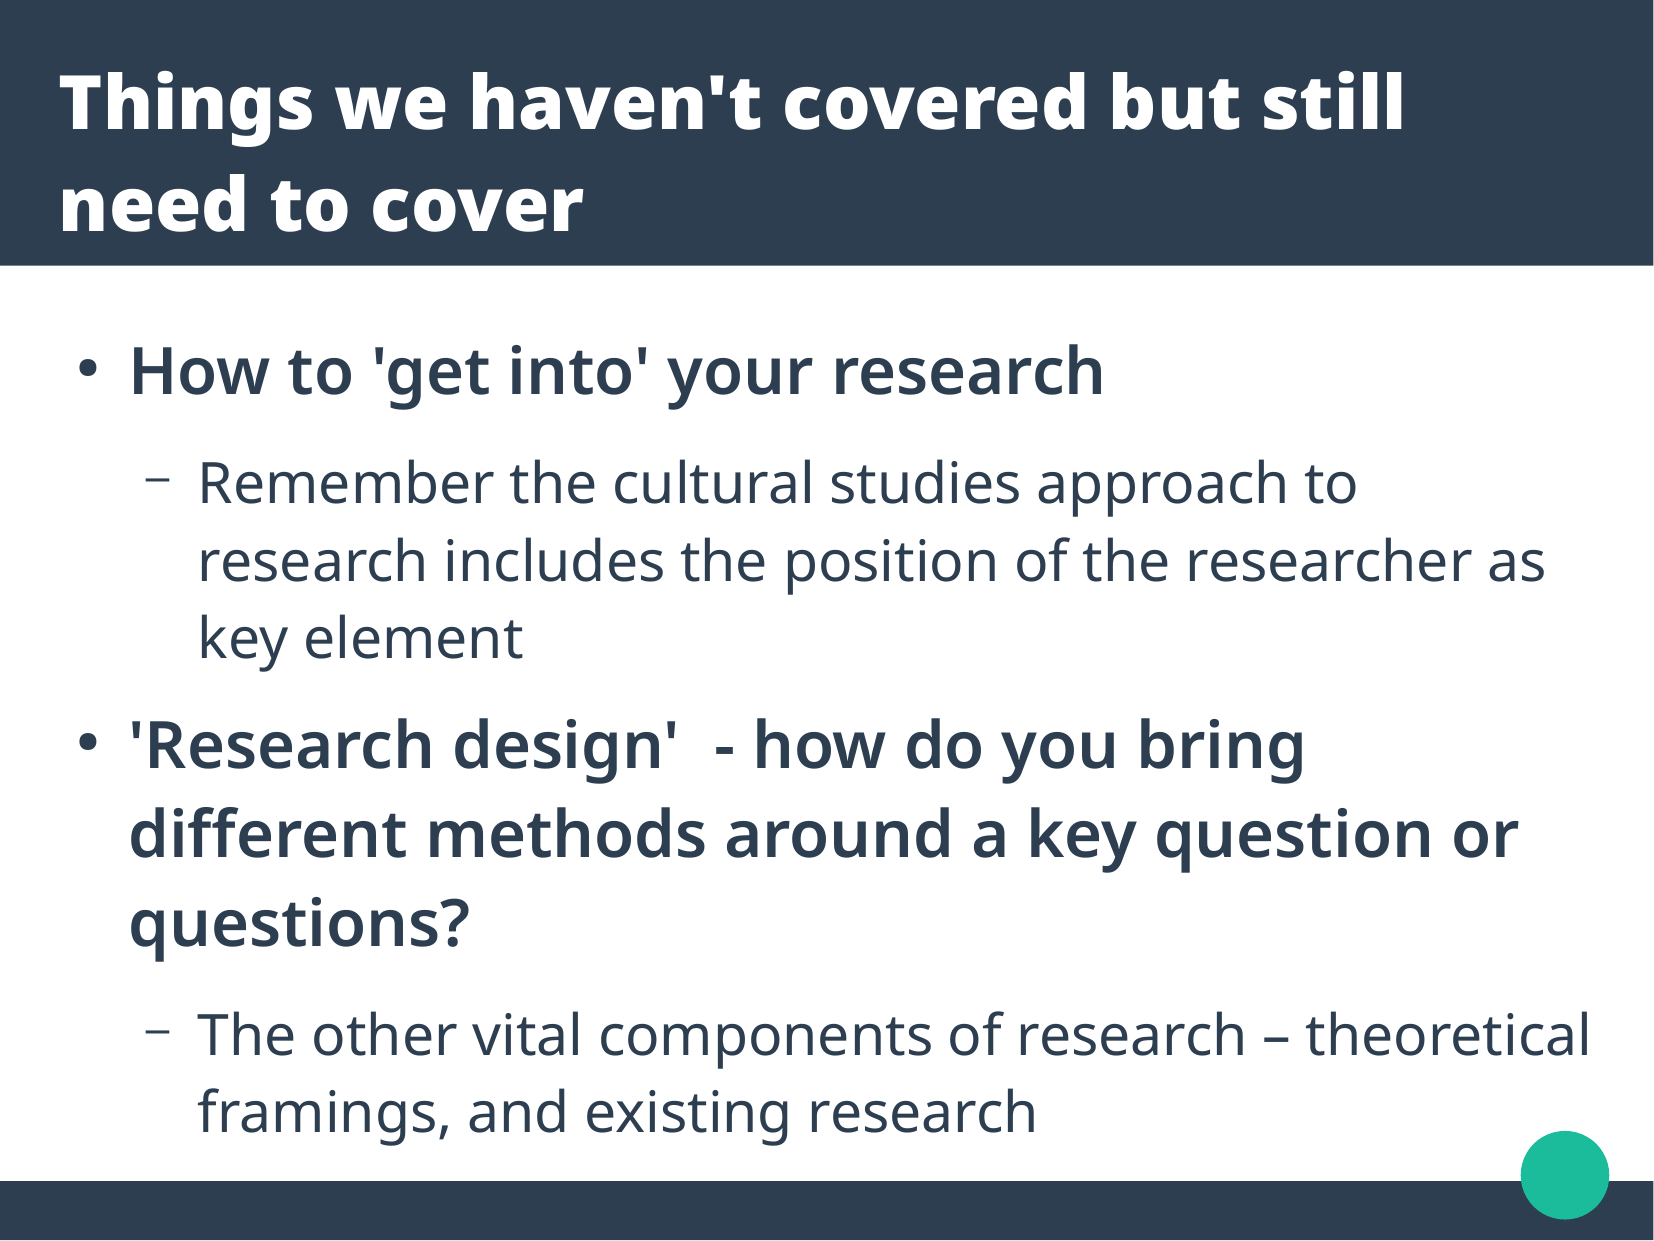

# Things we haven't covered but still need to cover
How to 'get into' your research
Remember the cultural studies approach to research includes the position of the researcher as key element
'Research design' - how do you bring different methods around a key question or questions?
The other vital components of research – theoretical framings, and existing research